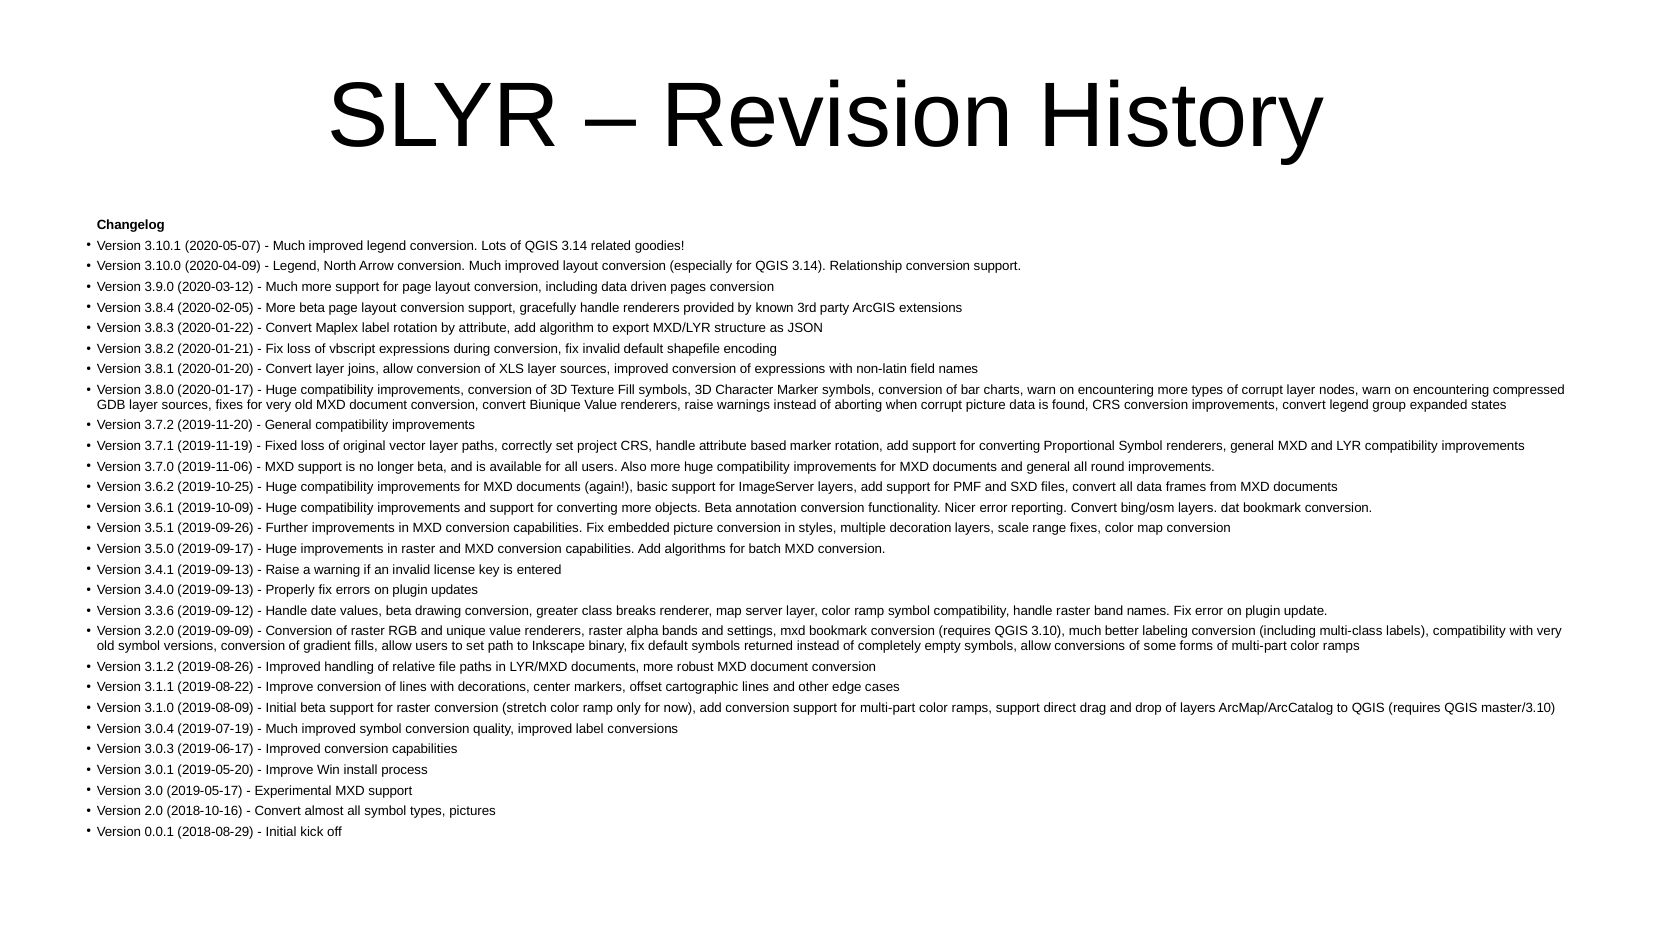

# SLYR – Revision History
Changelog
Version 3.10.1 (2020-05-07) - Much improved legend conversion. Lots of QGIS 3.14 related goodies!
Version 3.10.0 (2020-04-09) - Legend, North Arrow conversion. Much improved layout conversion (especially for QGIS 3.14). Relationship conversion support.
Version 3.9.0 (2020-03-12) - Much more support for page layout conversion, including data driven pages conversion
Version 3.8.4 (2020-02-05) - More beta page layout conversion support, gracefully handle renderers provided by known 3rd party ArcGIS extensions
Version 3.8.3 (2020-01-22) - Convert Maplex label rotation by attribute, add algorithm to export MXD/LYR structure as JSON
Version 3.8.2 (2020-01-21) - Fix loss of vbscript expressions during conversion, fix invalid default shapefile encoding
Version 3.8.1 (2020-01-20) - Convert layer joins, allow conversion of XLS layer sources, improved conversion of expressions with non-latin field names
Version 3.8.0 (2020-01-17) - Huge compatibility improvements, conversion of 3D Texture Fill symbols, 3D Character Marker symbols, conversion of bar charts, warn on encountering more types of corrupt layer nodes, warn on encountering compressed GDB layer sources, fixes for very old MXD document conversion, convert Biunique Value renderers, raise warnings instead of aborting when corrupt picture data is found, CRS conversion improvements, convert legend group expanded states
Version 3.7.2 (2019-11-20) - General compatibility improvements
Version 3.7.1 (2019-11-19) - Fixed loss of original vector layer paths, correctly set project CRS, handle attribute based marker rotation, add support for converting Proportional Symbol renderers, general MXD and LYR compatibility improvements
Version 3.7.0 (2019-11-06) - MXD support is no longer beta, and is available for all users. Also more huge compatibility improvements for MXD documents and general all round improvements.
Version 3.6.2 (2019-10-25) - Huge compatibility improvements for MXD documents (again!), basic support for ImageServer layers, add support for PMF and SXD files, convert all data frames from MXD documents
Version 3.6.1 (2019-10-09) - Huge compatibility improvements and support for converting more objects. Beta annotation conversion functionality. Nicer error reporting. Convert bing/osm layers. dat bookmark conversion.
Version 3.5.1 (2019-09-26) - Further improvements in MXD conversion capabilities. Fix embedded picture conversion in styles, multiple decoration layers, scale range fixes, color map conversion
Version 3.5.0 (2019-09-17) - Huge improvements in raster and MXD conversion capabilities. Add algorithms for batch MXD conversion.
Version 3.4.1 (2019-09-13) - Raise a warning if an invalid license key is entered
Version 3.4.0 (2019-09-13) - Properly fix errors on plugin updates
Version 3.3.6 (2019-09-12) - Handle date values, beta drawing conversion, greater class breaks renderer, map server layer, color ramp symbol compatibility, handle raster band names. Fix error on plugin update.
Version 3.2.0 (2019-09-09) - Conversion of raster RGB and unique value renderers, raster alpha bands and settings, mxd bookmark conversion (requires QGIS 3.10), much better labeling conversion (including multi-class labels), compatibility with very old symbol versions, conversion of gradient fills, allow users to set path to Inkscape binary, fix default symbols returned instead of completely empty symbols, allow conversions of some forms of multi-part color ramps
Version 3.1.2 (2019-08-26) - Improved handling of relative file paths in LYR/MXD documents, more robust MXD document conversion
Version 3.1.1 (2019-08-22) - Improve conversion of lines with decorations, center markers, offset cartographic lines and other edge cases
Version 3.1.0 (2019-08-09) - Initial beta support for raster conversion (stretch color ramp only for now), add conversion support for multi-part color ramps, support direct drag and drop of layers ArcMap/ArcCatalog to QGIS (requires QGIS master/3.10)
Version 3.0.4 (2019-07-19) - Much improved symbol conversion quality, improved label conversions
Version 3.0.3 (2019-06-17) - Improved conversion capabilities
Version 3.0.1 (2019-05-20) - Improve Win install process
Version 3.0 (2019-05-17) - Experimental MXD support
Version 2.0 (2018-10-16) - Convert almost all symbol types, pictures
Version 0.0.1 (2018-08-29) - Initial kick off